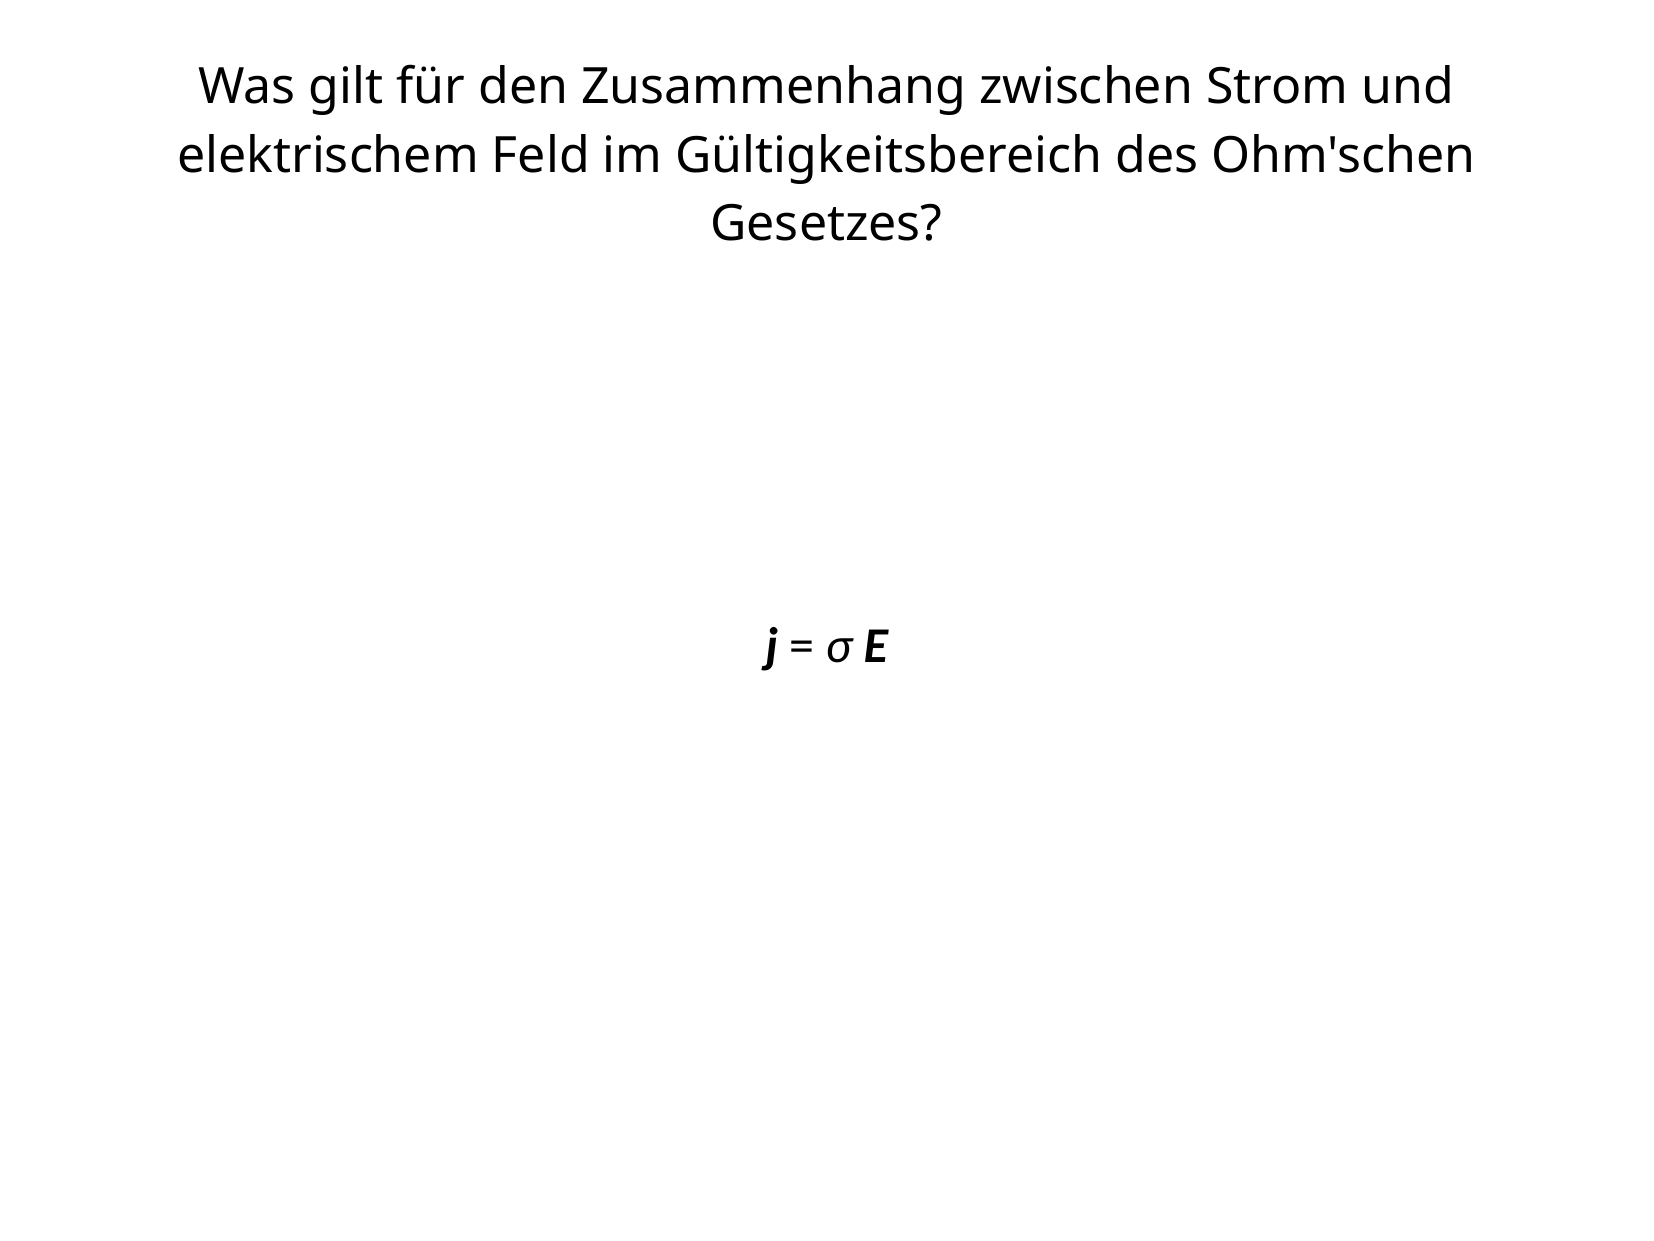

# Was gilt für den Zusammenhang zwischen Strom und elektrischem Feld im Gültigkeitsbereich des Ohm'schen Gesetzes?
j = σ E